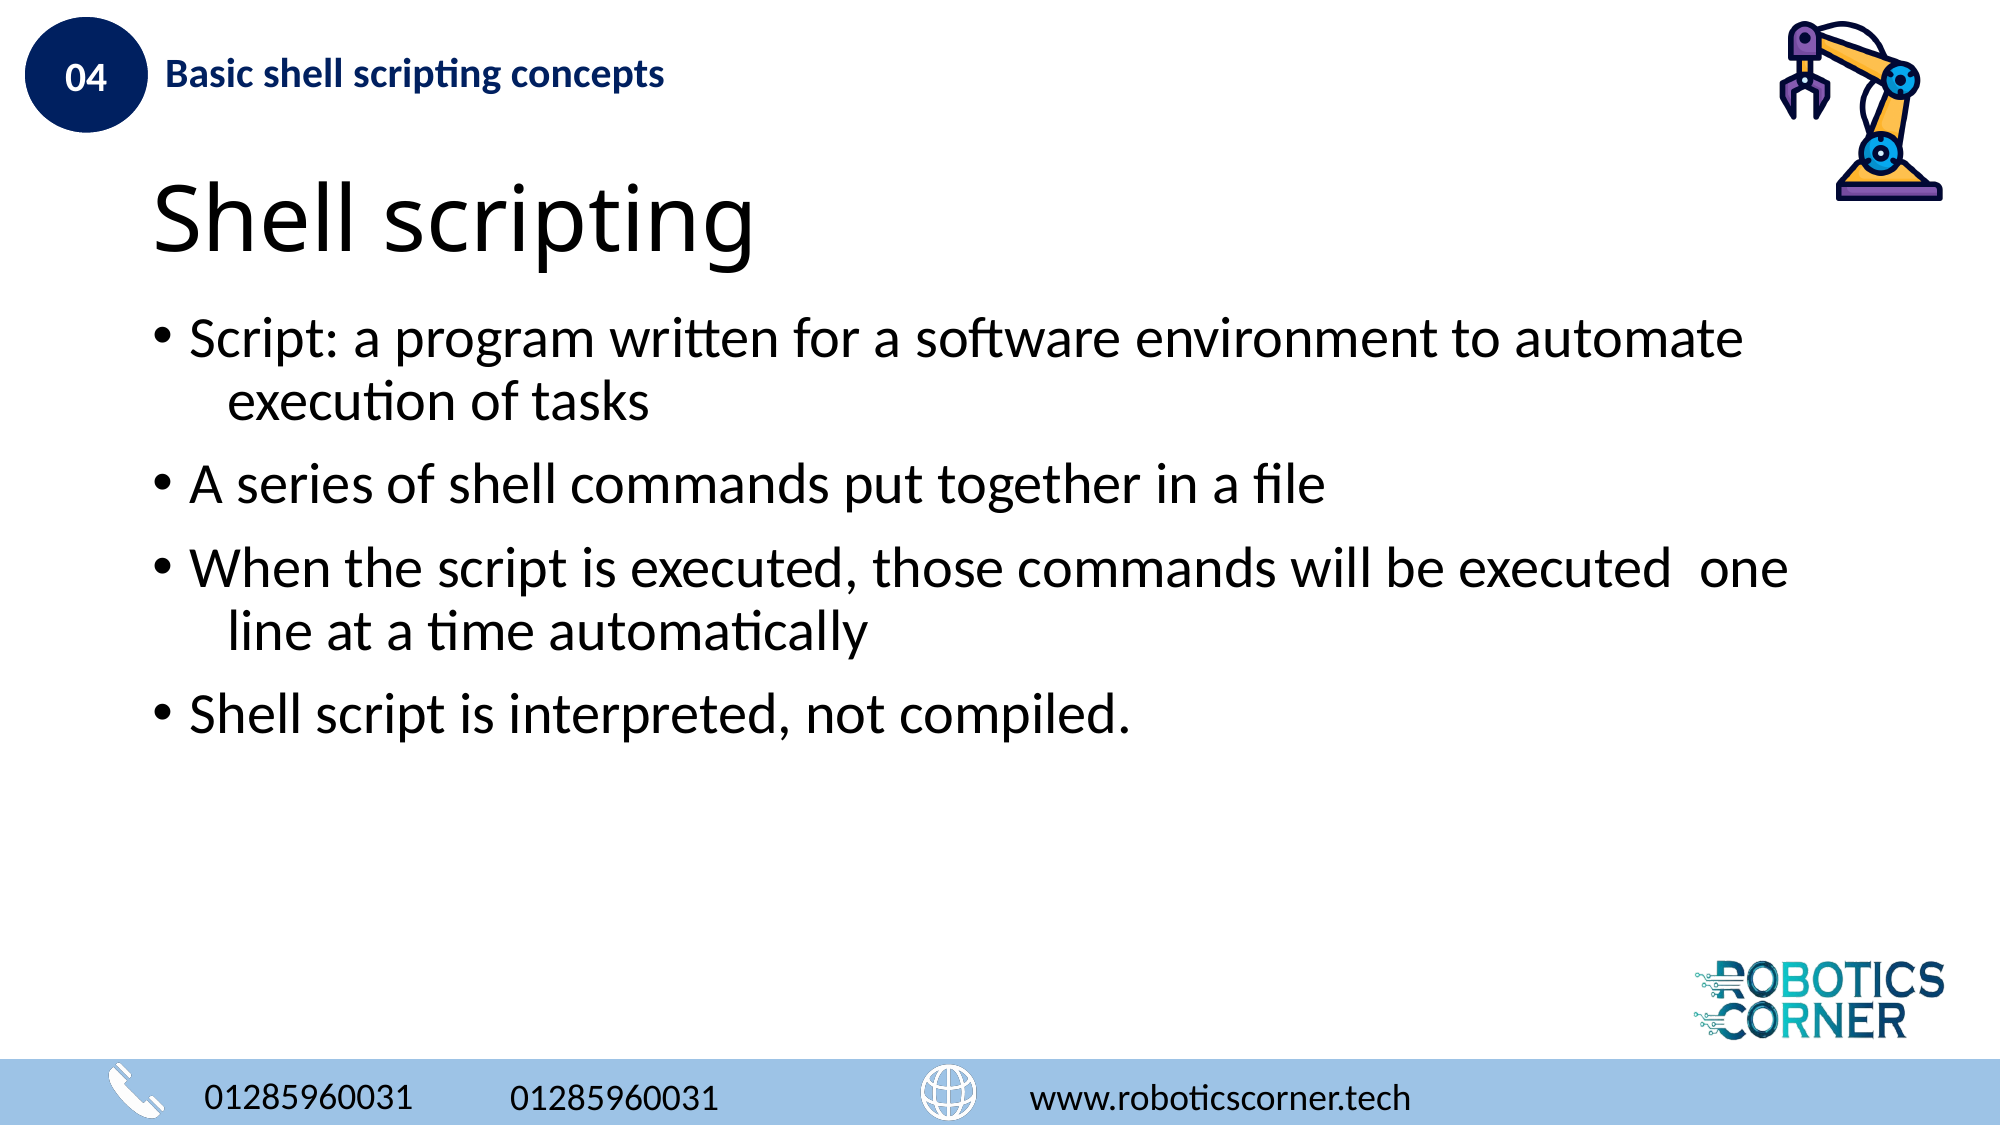

04
Basic shell scripting concepts
# Shell scripting
Script: a program written for a software environment to automate execution of tasks
A series of shell commands put together in a file
When the script is executed, those commands will be executed one line at a time automatically
Shell script is interpreted, not compiled.
01285960031
01285960031
www.roboticscorner.tech